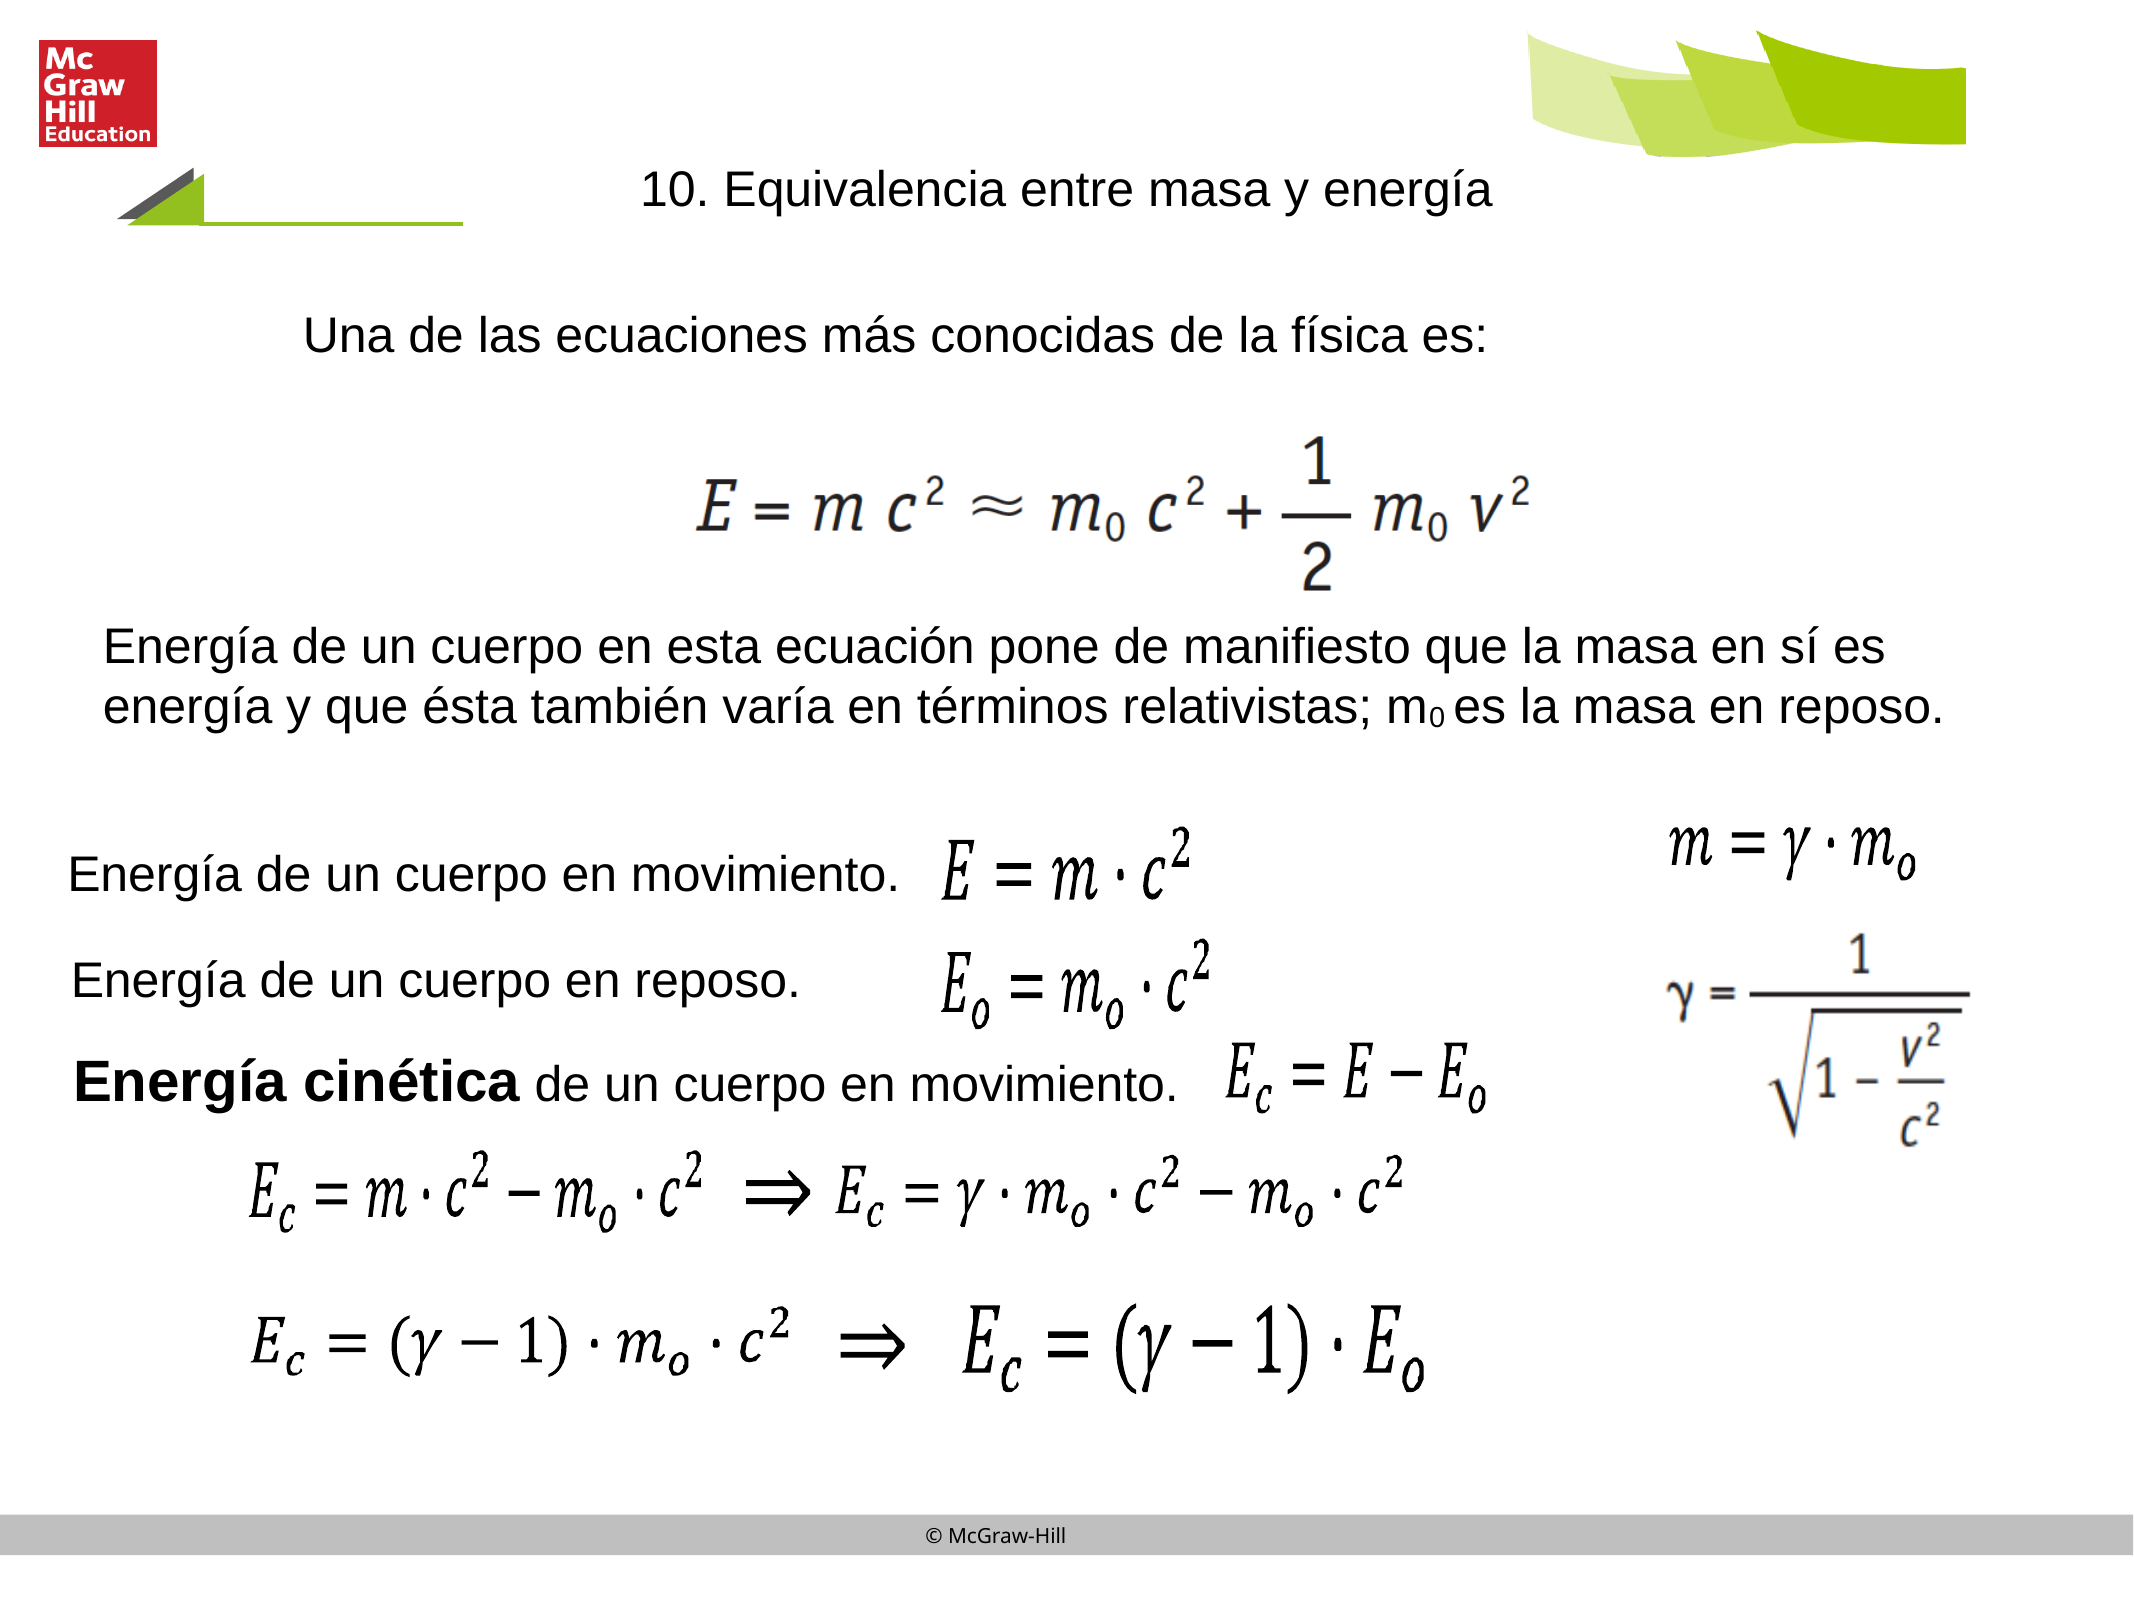

10. Equivalencia entre masa y energía
Una de las ecuaciones más conocidas de la física es:
Energía de un cuerpo en esta ecuación pone de manifiesto que la masa en sí es energía y que ésta también varía en términos relativistas; m0 es la masa en reposo.
Energía de un cuerpo en movimiento.
Energía de un cuerpo en reposo.
Energía cinética de un cuerpo en movimiento.
© McGraw-Hill